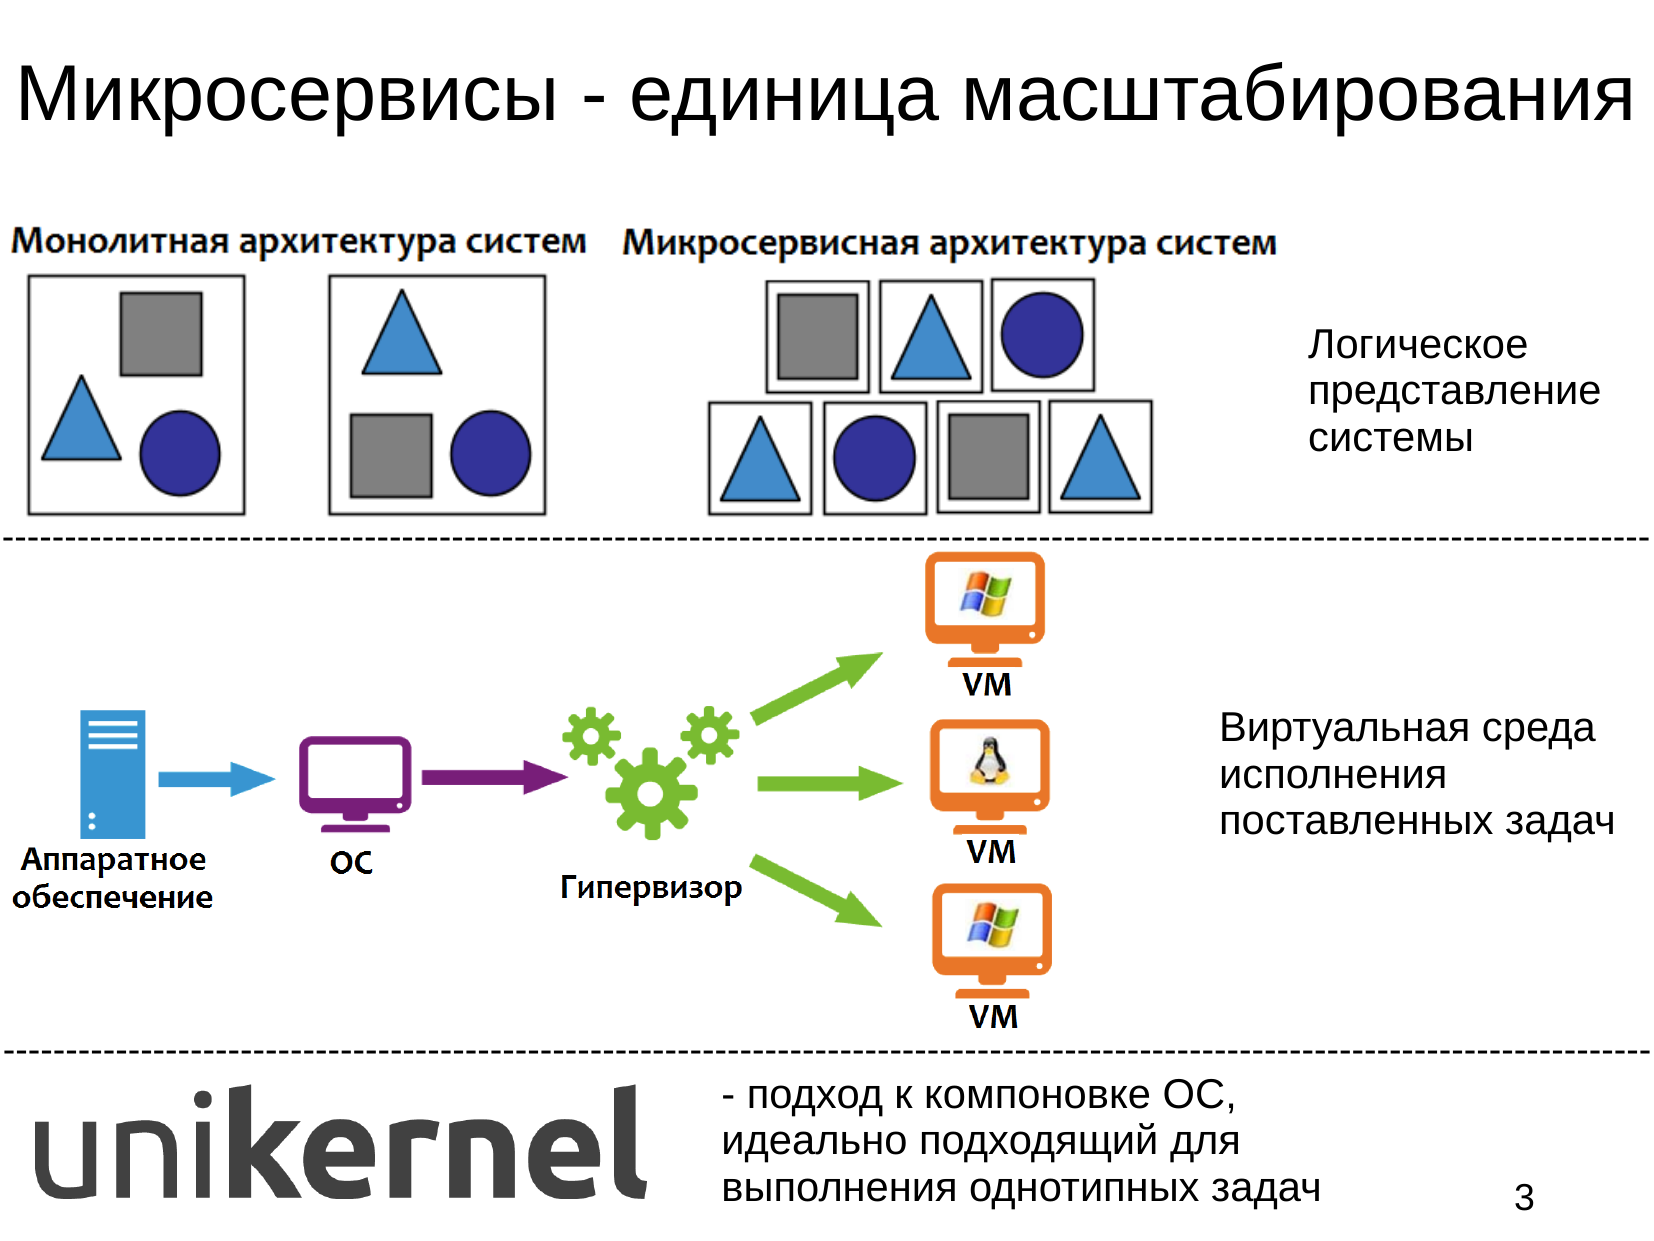

# Микросервисы - единица масштабирования
Логическое
представление
системы
------------------------------------------------------------------------------------------------------------------------------------
Виртуальная среда
исполнения
поставленных задач
------------------------------------------------------------------------------------------------------------------------------------
- подход к компоновке ОС,
идеально подходящий для
выполнения однотипных задач